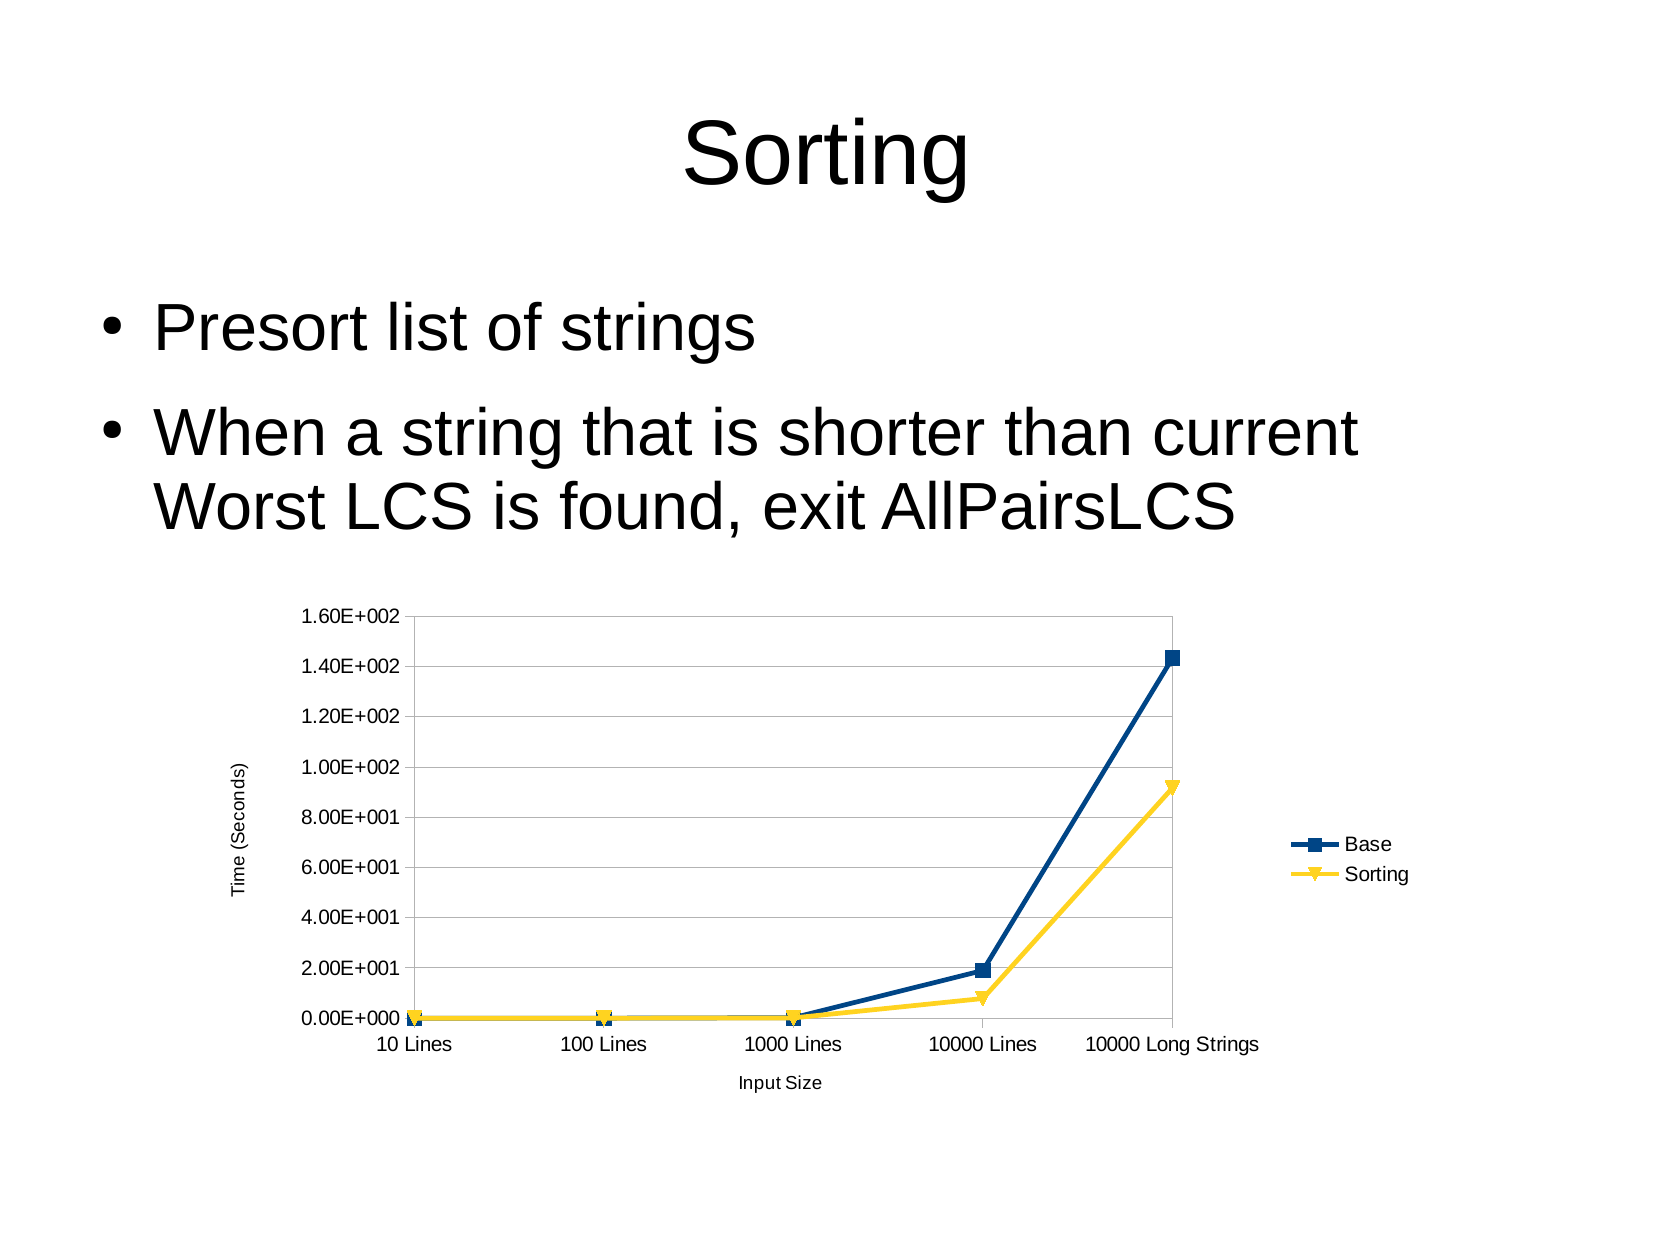

# Sorting
Presort list of strings
When a string that is shorter than current Worst LCS is found, exit AllPairsLCS
### Chart
| Category | Base | Sorting |
|---|---|---|
| 10 Lines | 2.00272e-05 | 1.90735e-05 |
| 100 Lines | 0.00482321 | 0.00157809 |
| 1000 Lines | 0.197557 | 0.109271 |
| 10000 Lines | 18.9861 | 7.84859 |
| 10000 Long Strings | 143.328 | 91.6549 |